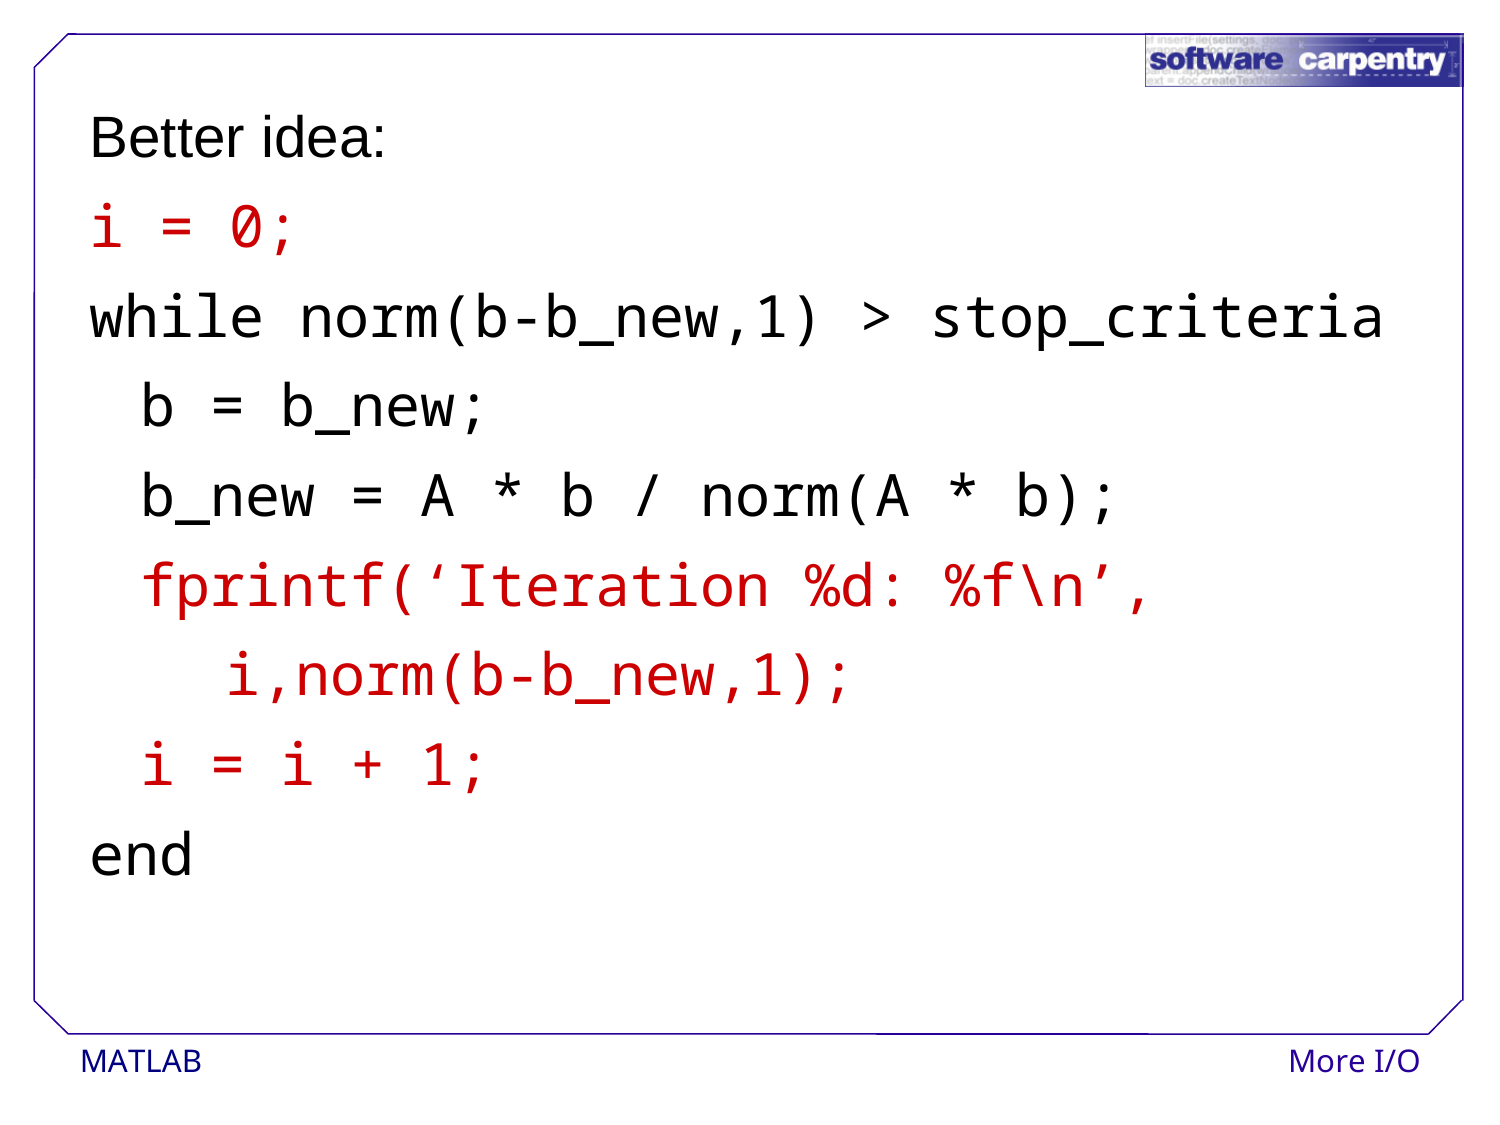

# Better idea:
i = 0;
while norm(b-b_new,1) > stop_criteria
	b = b_new;
	b_new = A * b / norm(A * b);
	fprintf(‘Iteration %d: %f\n’,
			i,norm(b-b_new,1);
	i = i + 1;
end